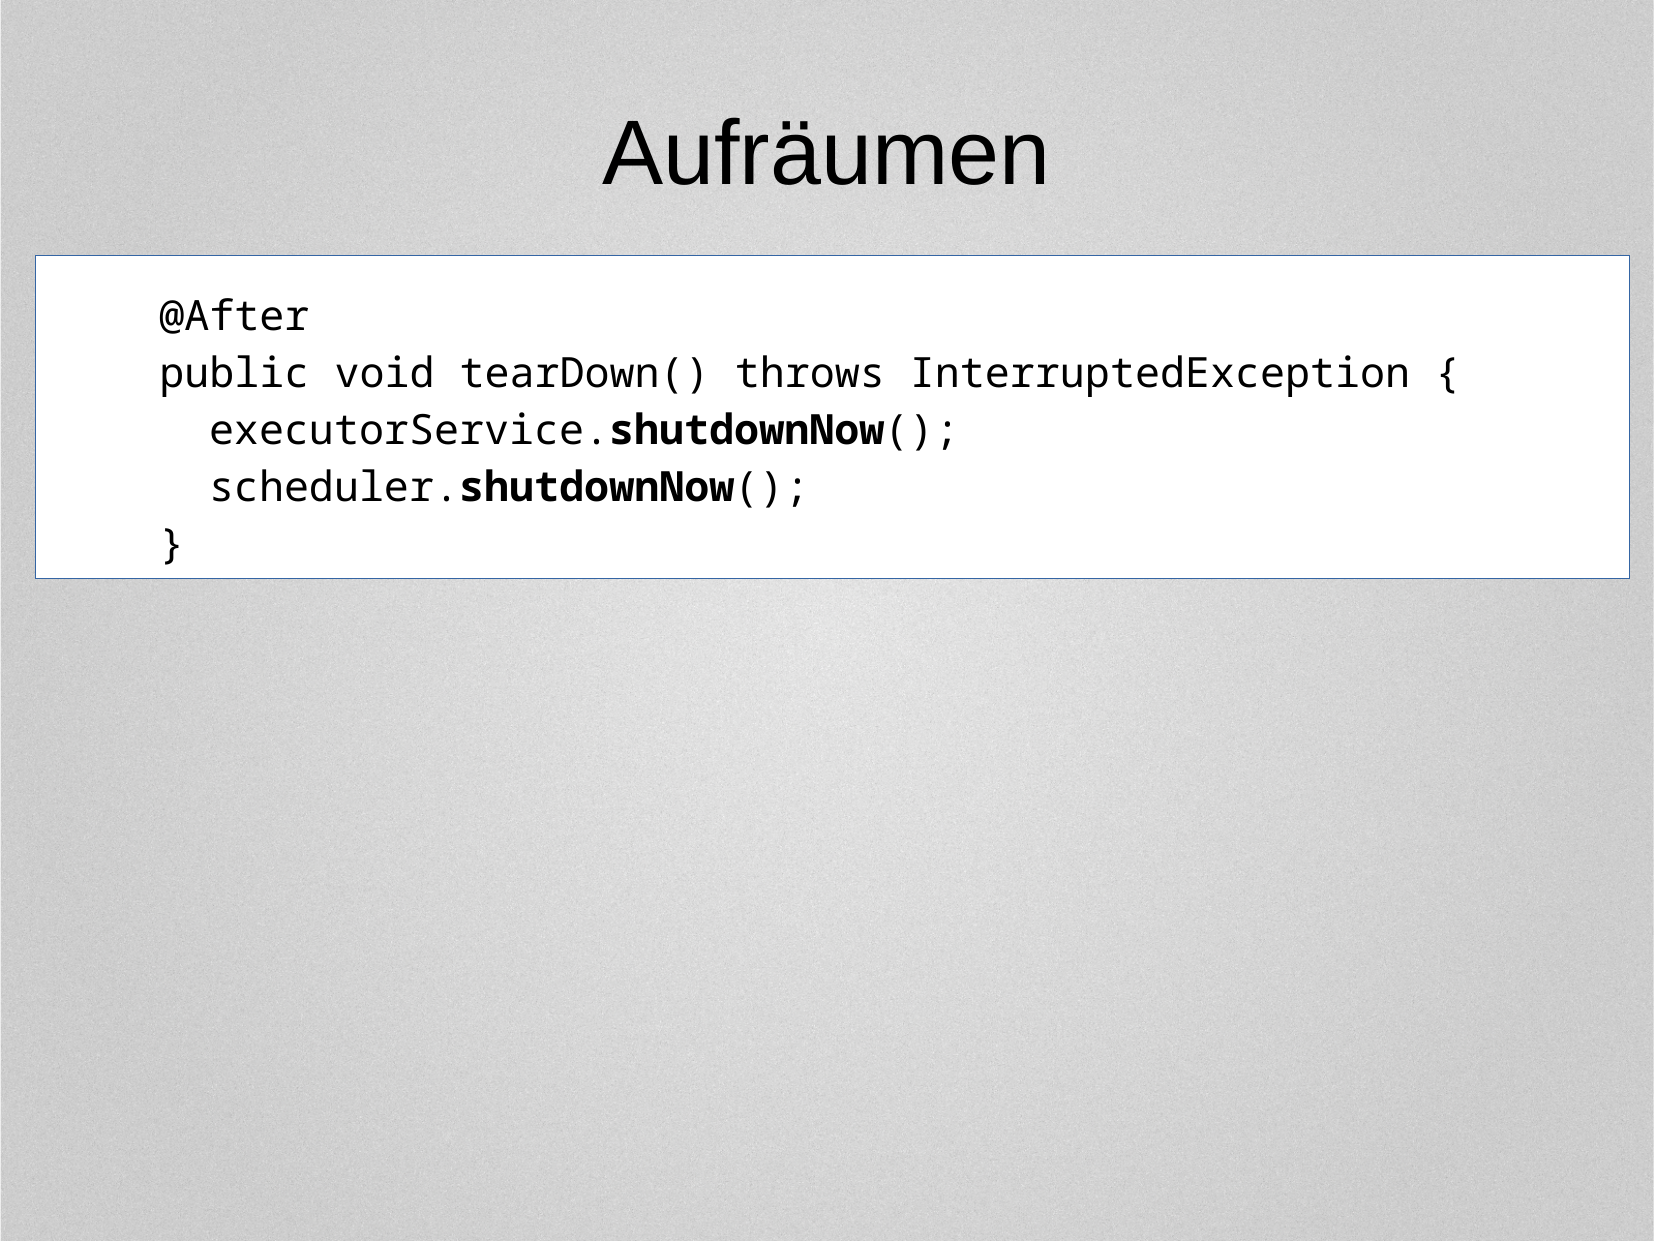

# Aufräumen
 @After
 public void tearDown() throws InterruptedException {
 executorService.shutdownNow();
 scheduler.shutdownNow();
 }